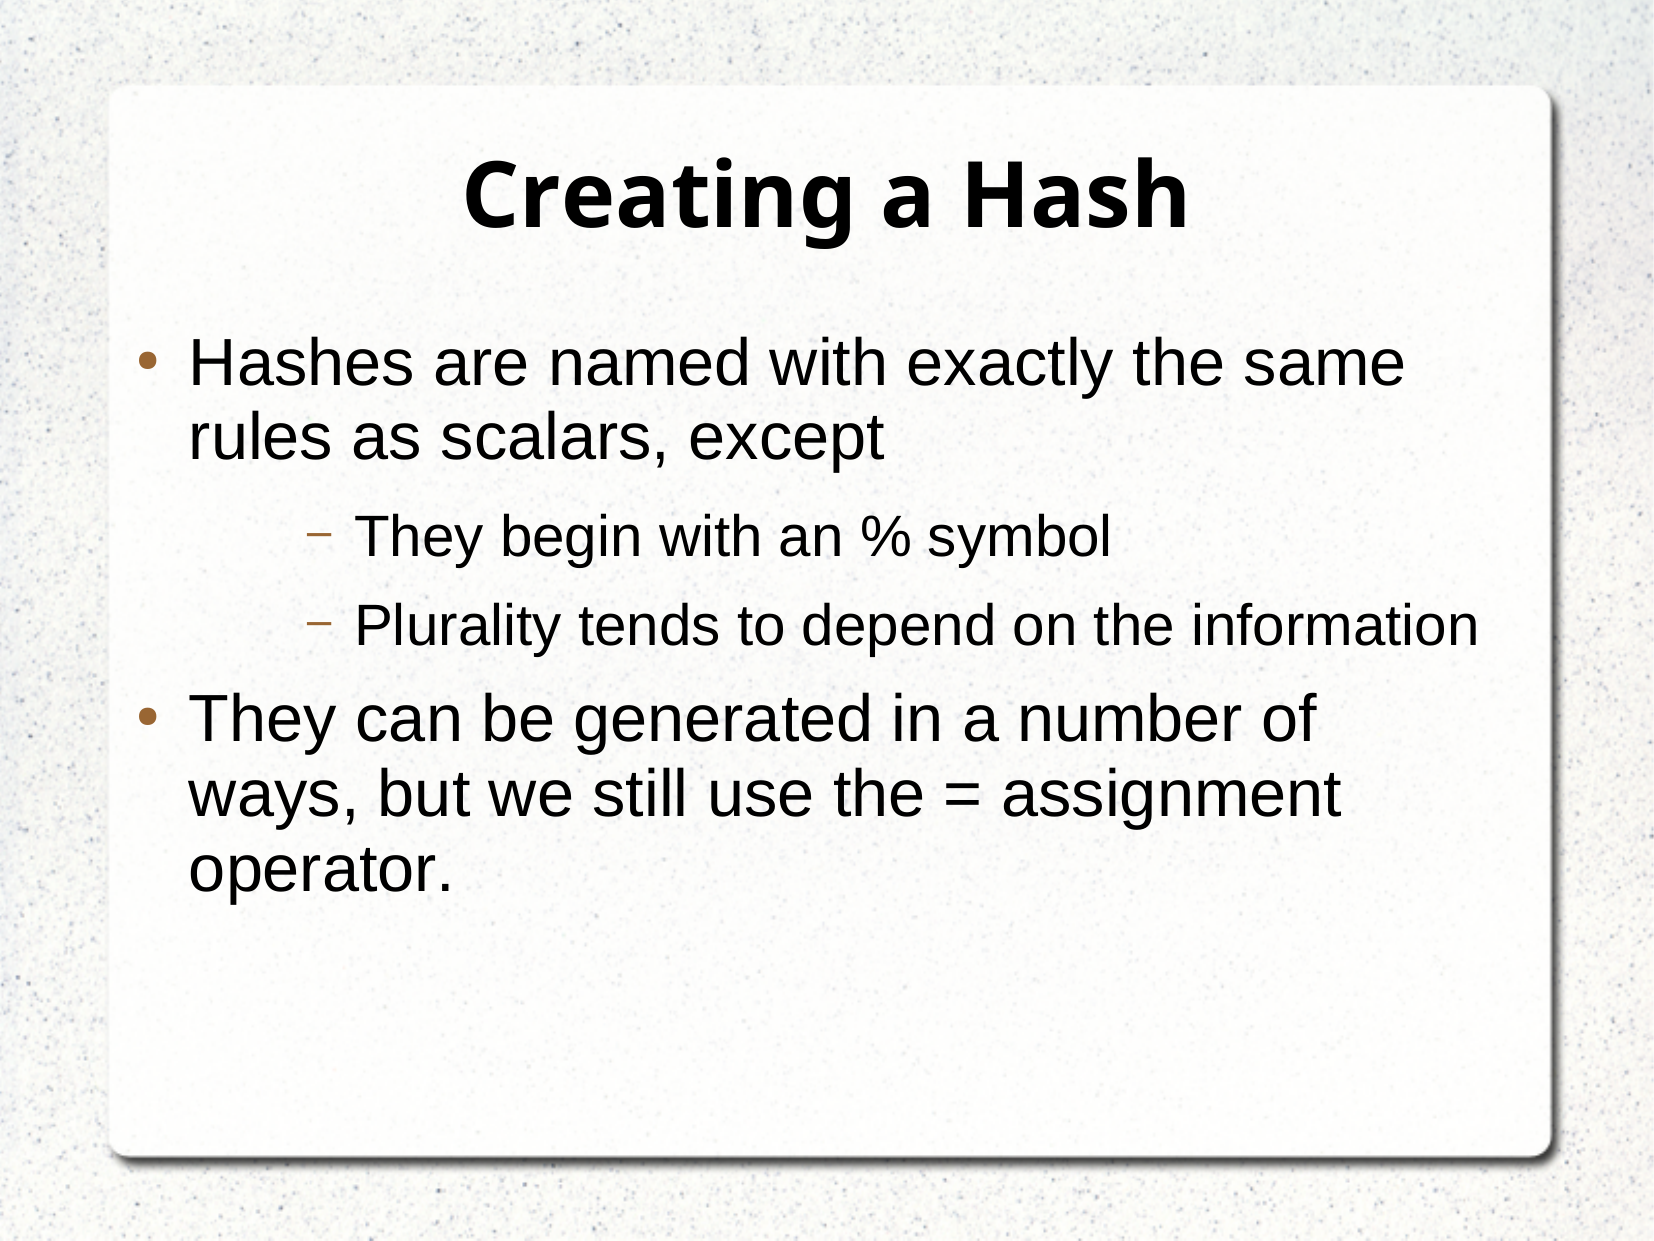

# Creating a Hash
Hashes are named with exactly the same rules as scalars, except
They begin with an % symbol
Plurality tends to depend on the information
They can be generated in a number of ways, but we still use the = assignment operator.